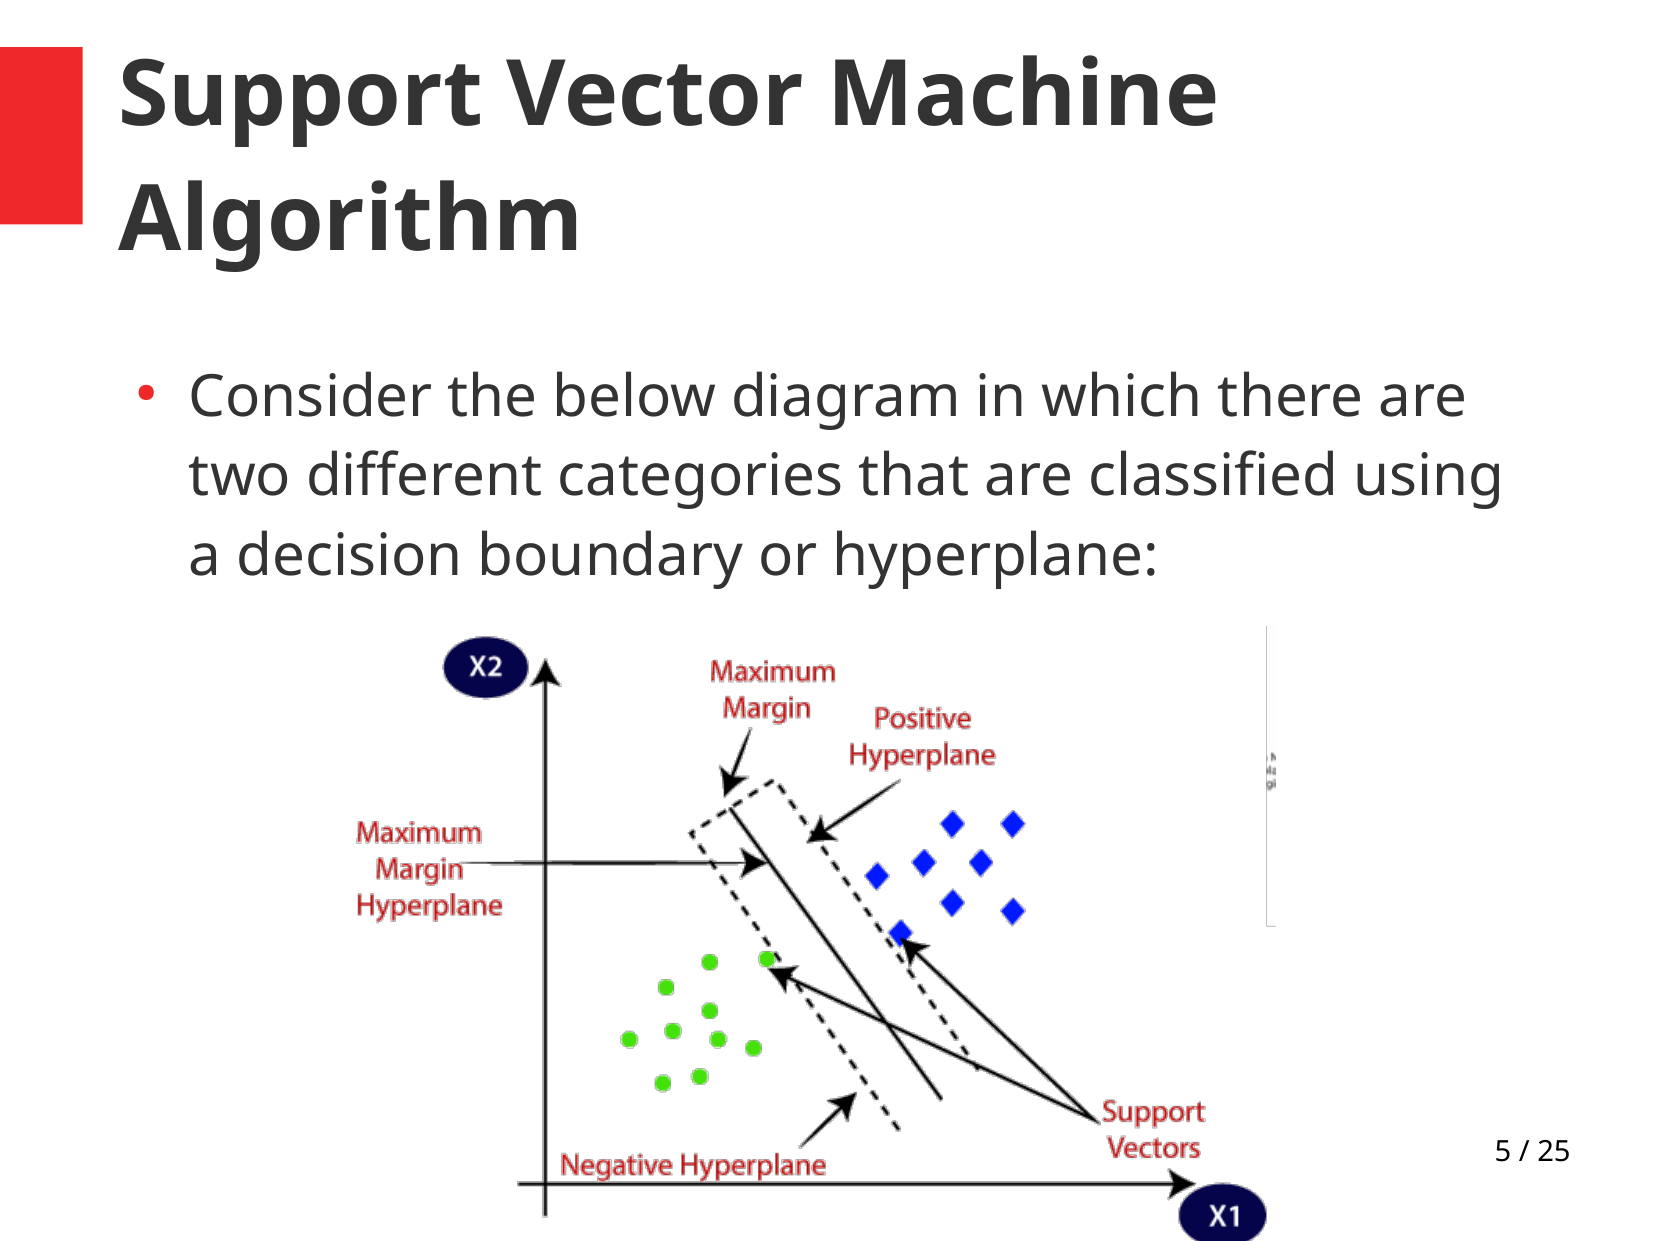

# Support Vector Machine Algorithm
Consider the below diagram in which there are two different categories that are classified using a decision boundary or hyperplane:
5